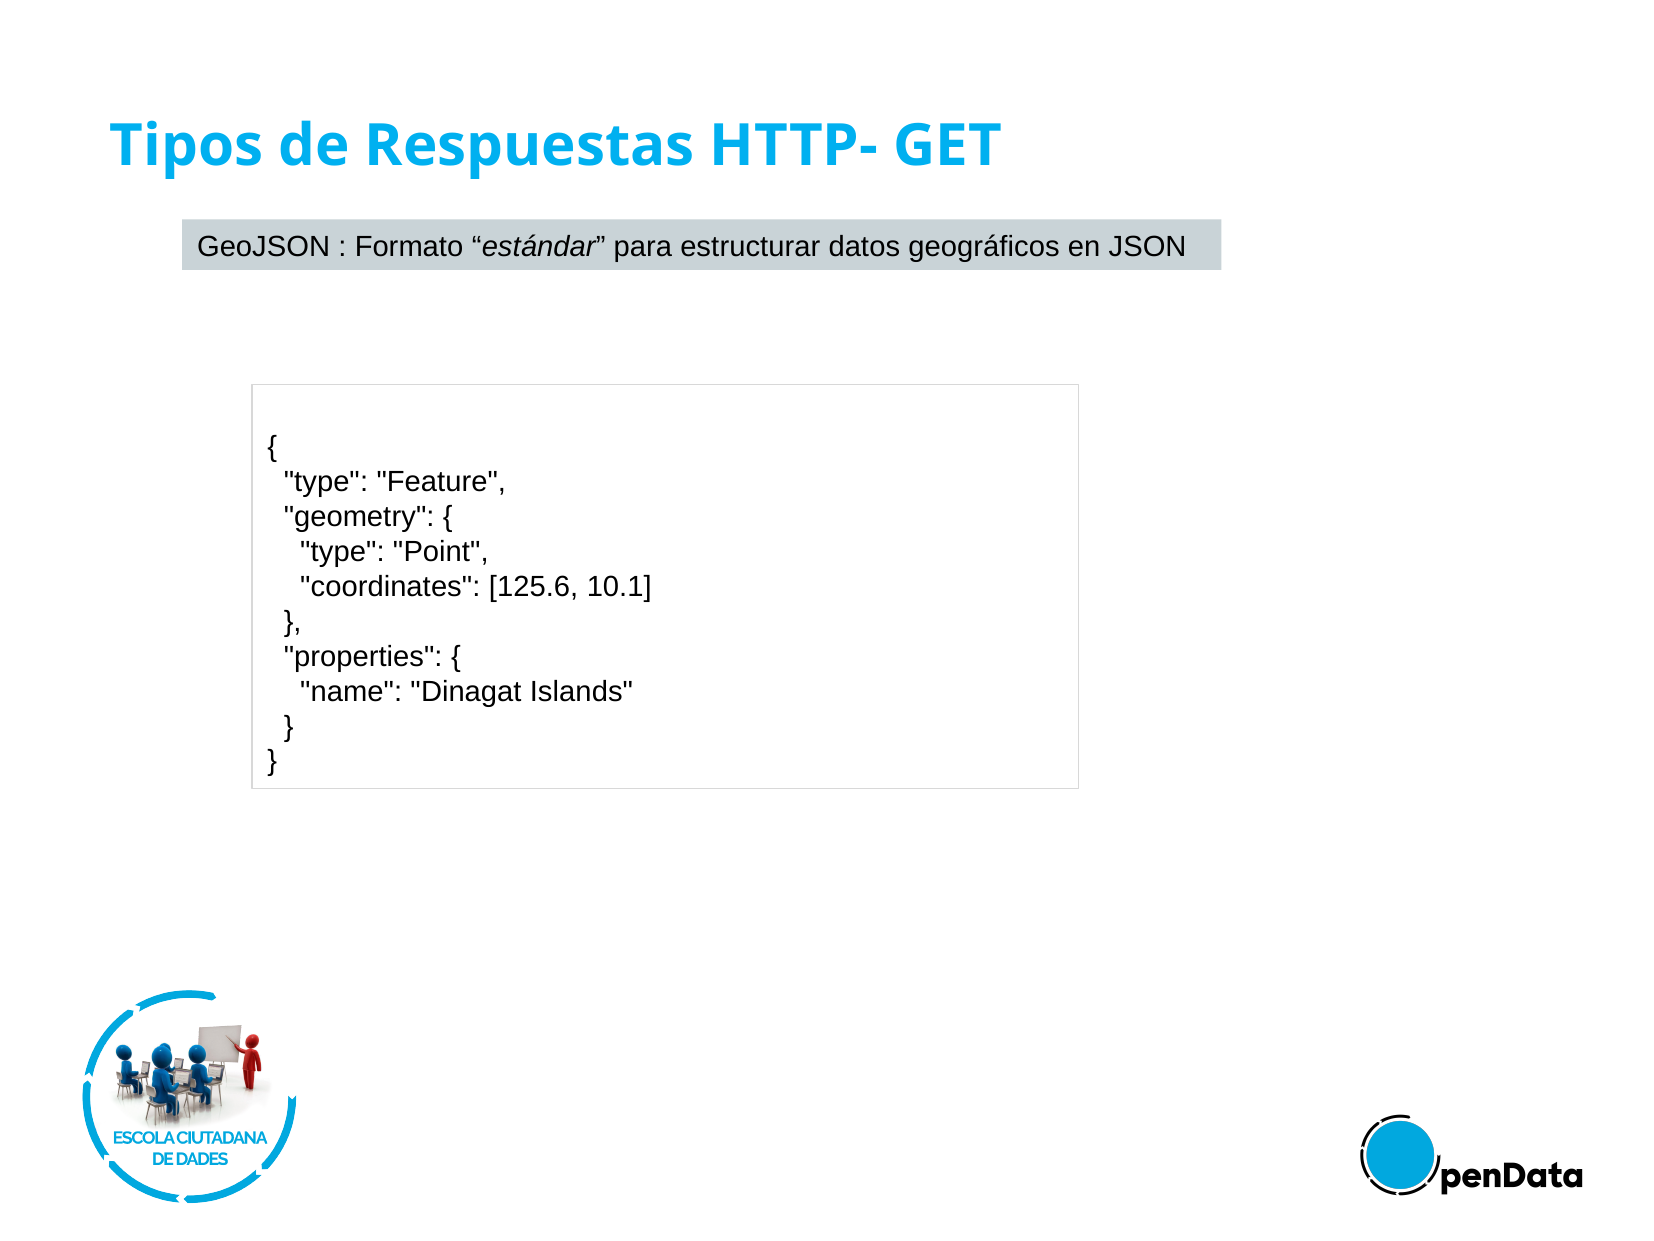

Tipos de Respuestas HTTP- GET
GeoJSON : Formato “estándar” para estructurar datos geográficos en JSON
{
 "type": "Feature",
 "geometry": {
 "type": "Point",
 "coordinates": [125.6, 10.1]
 },
 "properties": {
 "name": "Dinagat Islands"
 }
}